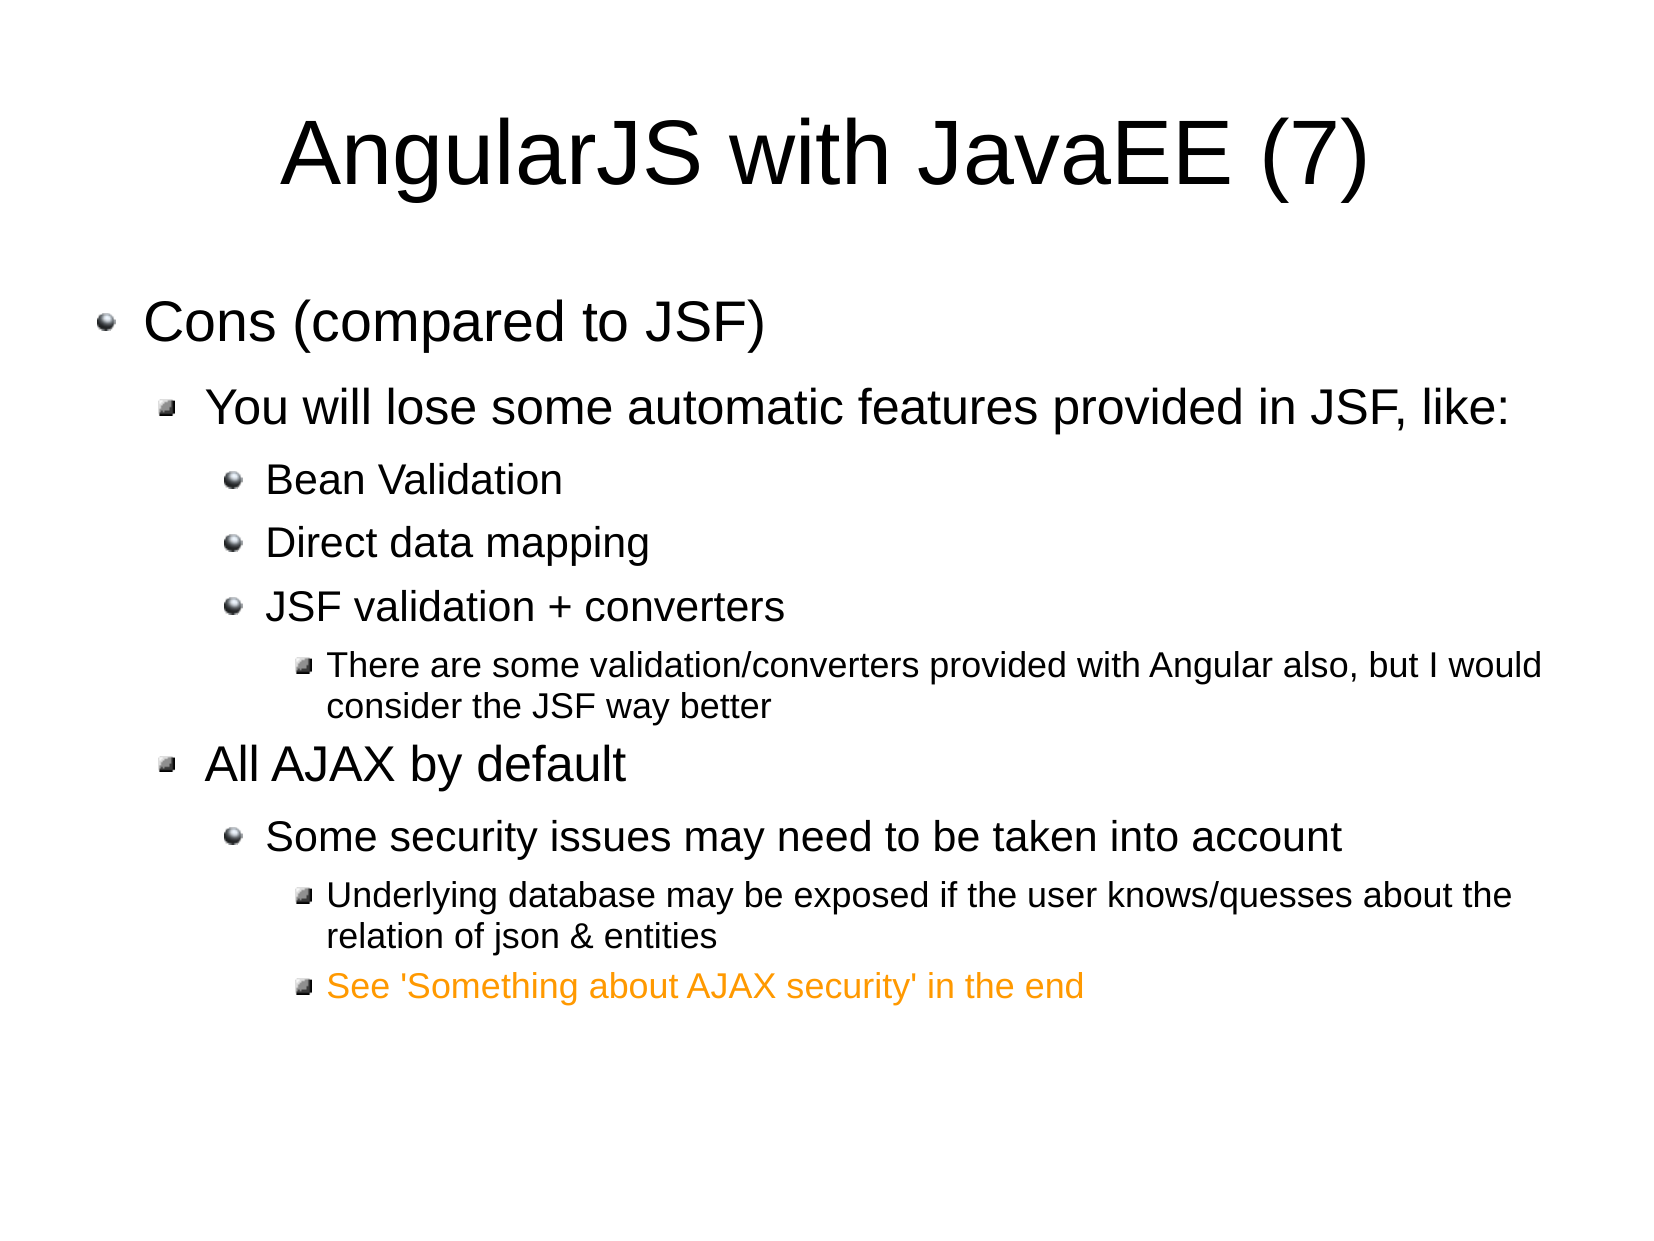

# AngularJS with JavaEE (7)
Cons (compared to JSF)
You will lose some automatic features provided in JSF, like:
Bean Validation
Direct data mapping
JSF validation + converters
There are some validation/converters provided with Angular also, but I would consider the JSF way better
All AJAX by default
Some security issues may need to be taken into account
Underlying database may be exposed if the user knows/quesses about the relation of json & entities
See 'Something about AJAX security' in the end